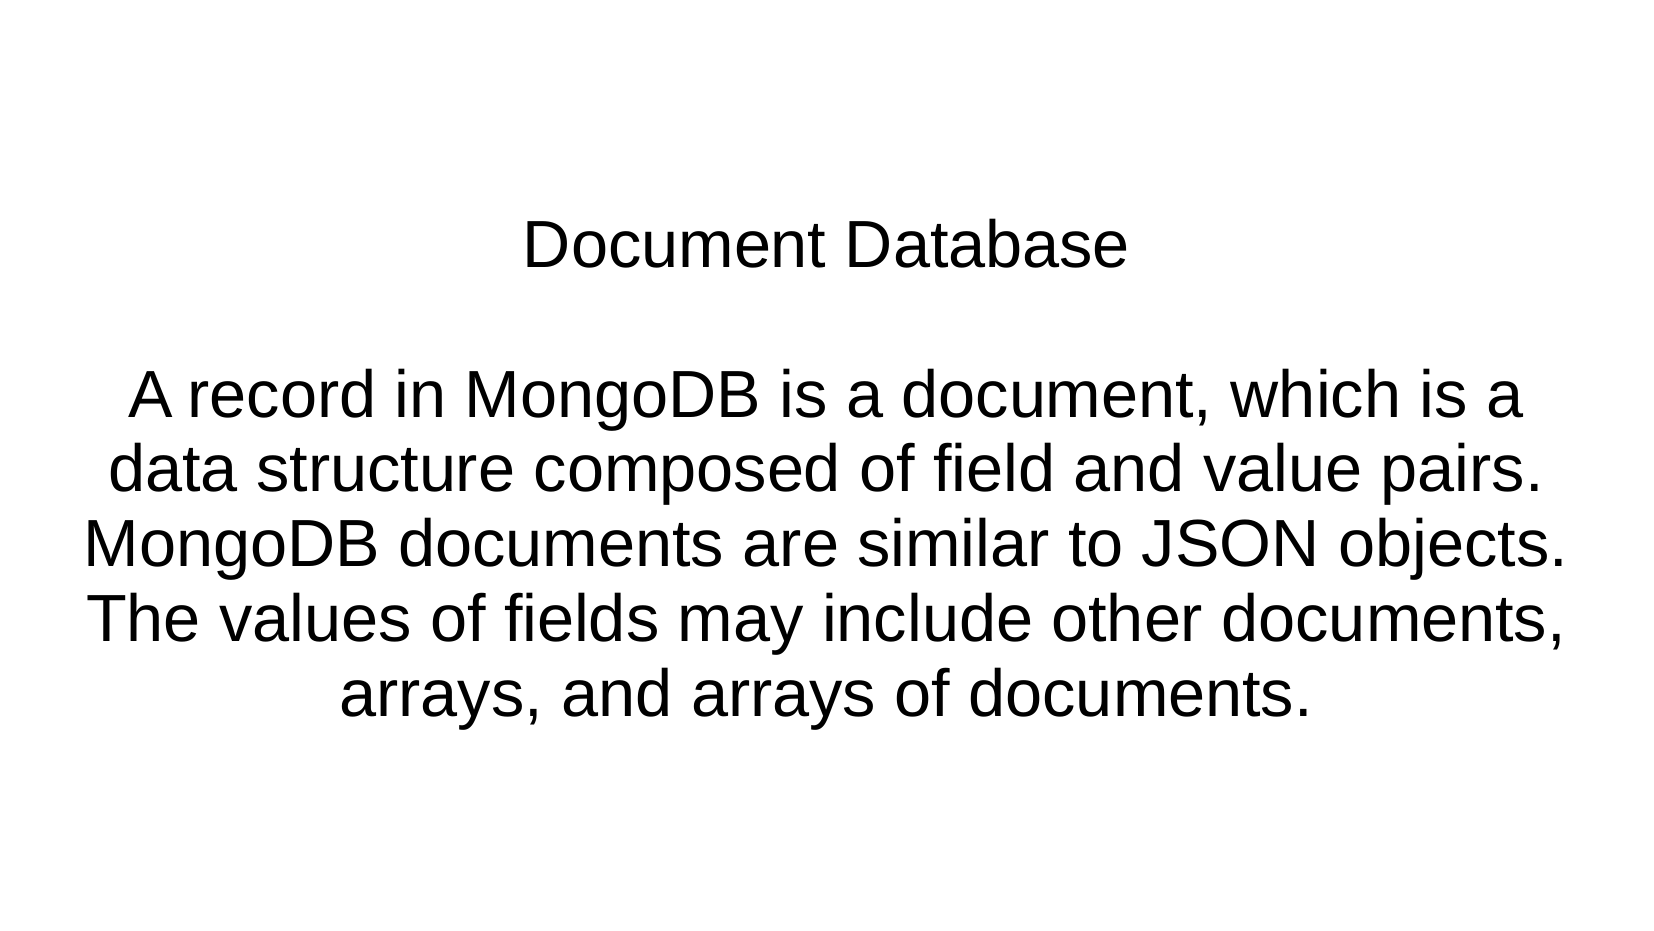

# Document Database
A record in MongoDB is a document, which is a data structure composed of field and value pairs. MongoDB documents are similar to JSON objects. The values of fields may include other documents, arrays, and arrays of documents.